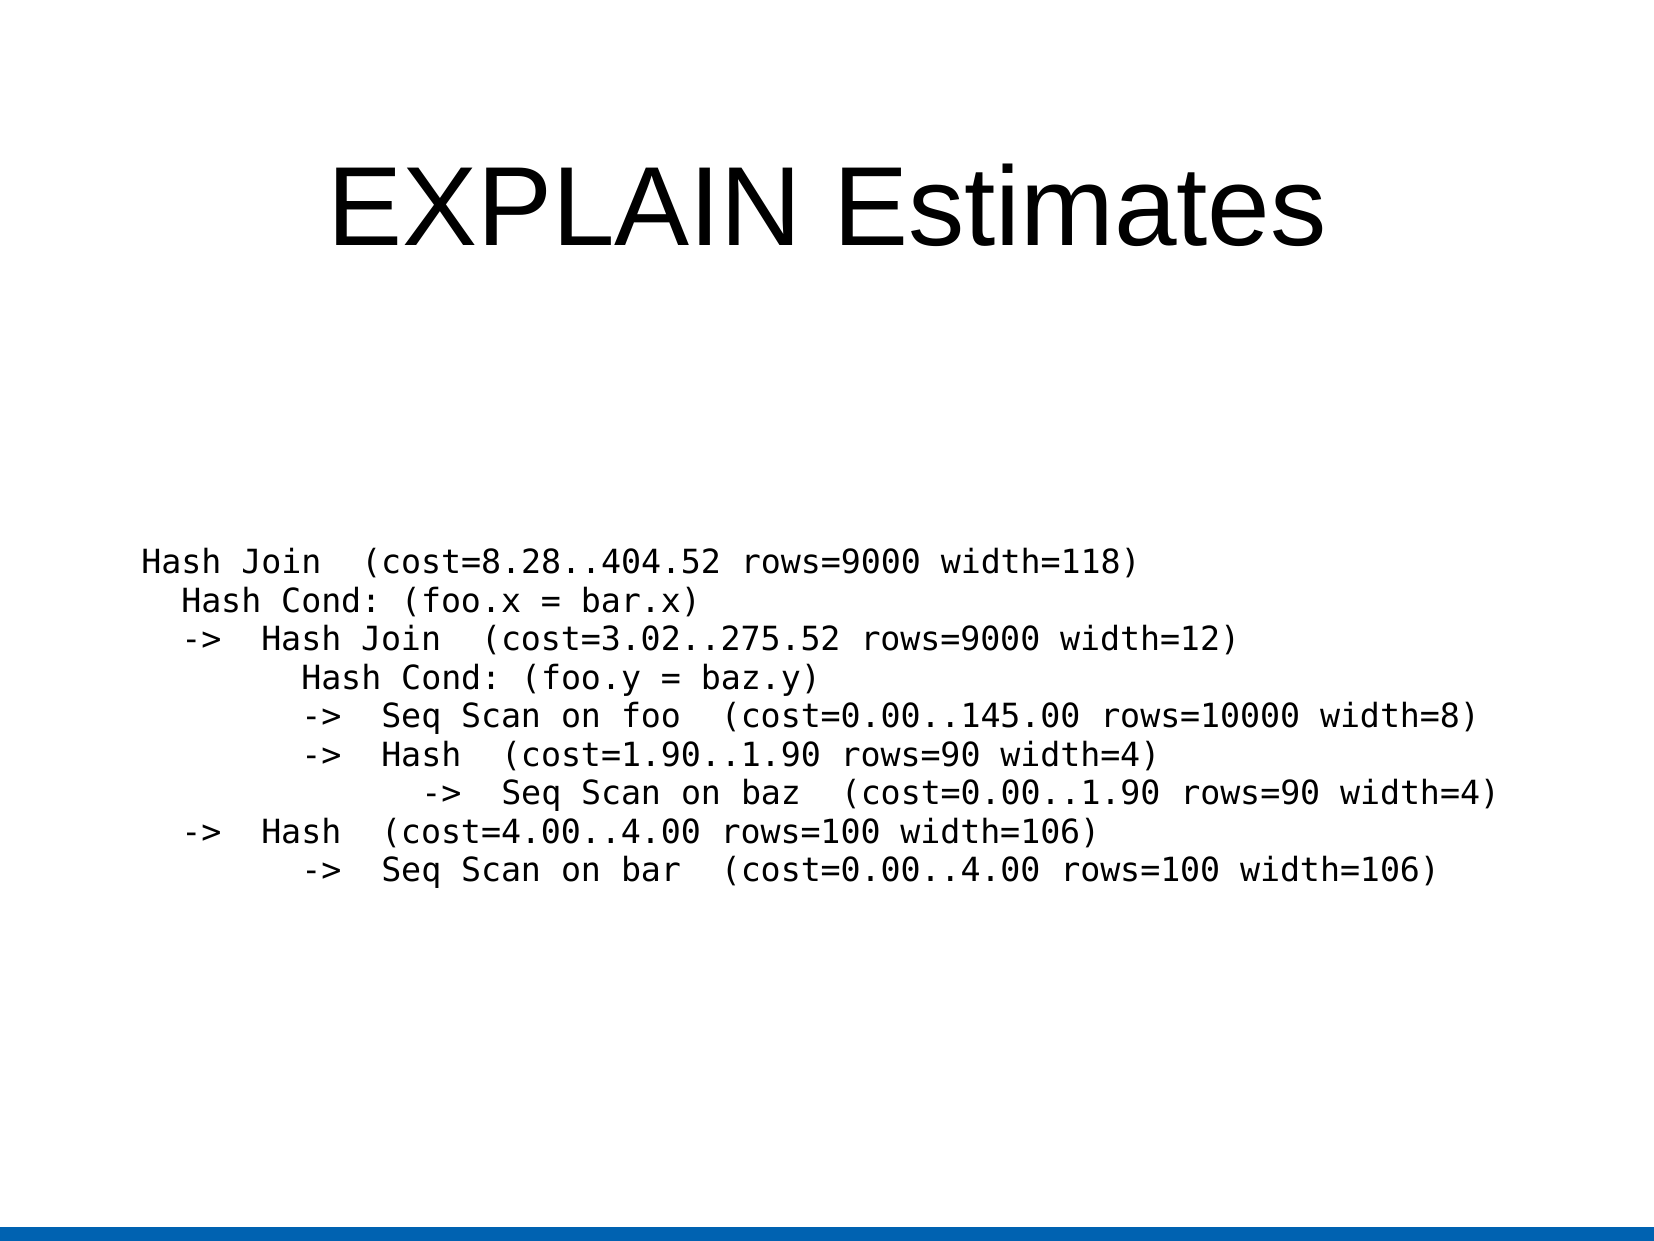

# EXPLAIN Estimates
 Hash Join (cost=8.28..404.52 rows=9000 width=118)
 Hash Cond: (foo.x = bar.x)
 -> Hash Join (cost=3.02..275.52 rows=9000 width=12)
 Hash Cond: (foo.y = baz.y)
 -> Seq Scan on foo (cost=0.00..145.00 rows=10000 width=8)
 -> Hash (cost=1.90..1.90 rows=90 width=4)
 -> Seq Scan on baz (cost=0.00..1.90 rows=90 width=4)
 -> Hash (cost=4.00..4.00 rows=100 width=106)
 -> Seq Scan on bar (cost=0.00..4.00 rows=100 width=106)